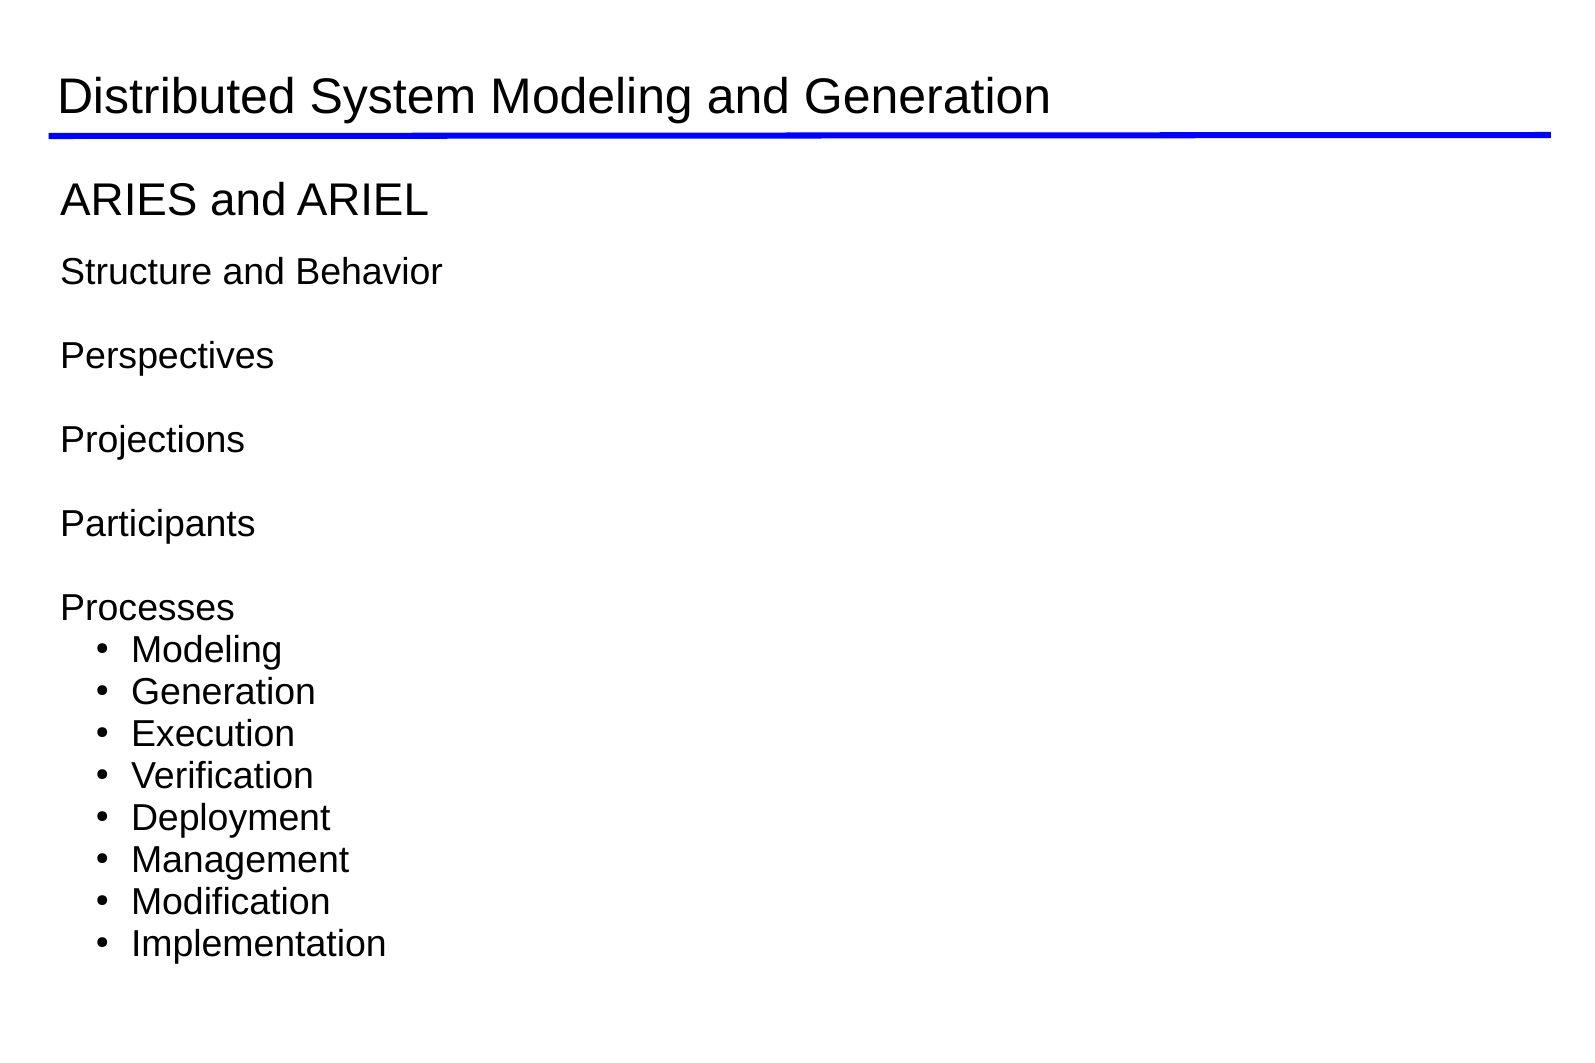

Distributed System Modeling and Generation
ARIES and ARIEL
Structure and Behavior
Perspectives
Projections
Participants
Processes
Modeling
Generation
Execution
Verification
Deployment
Management
Modification
Implementation